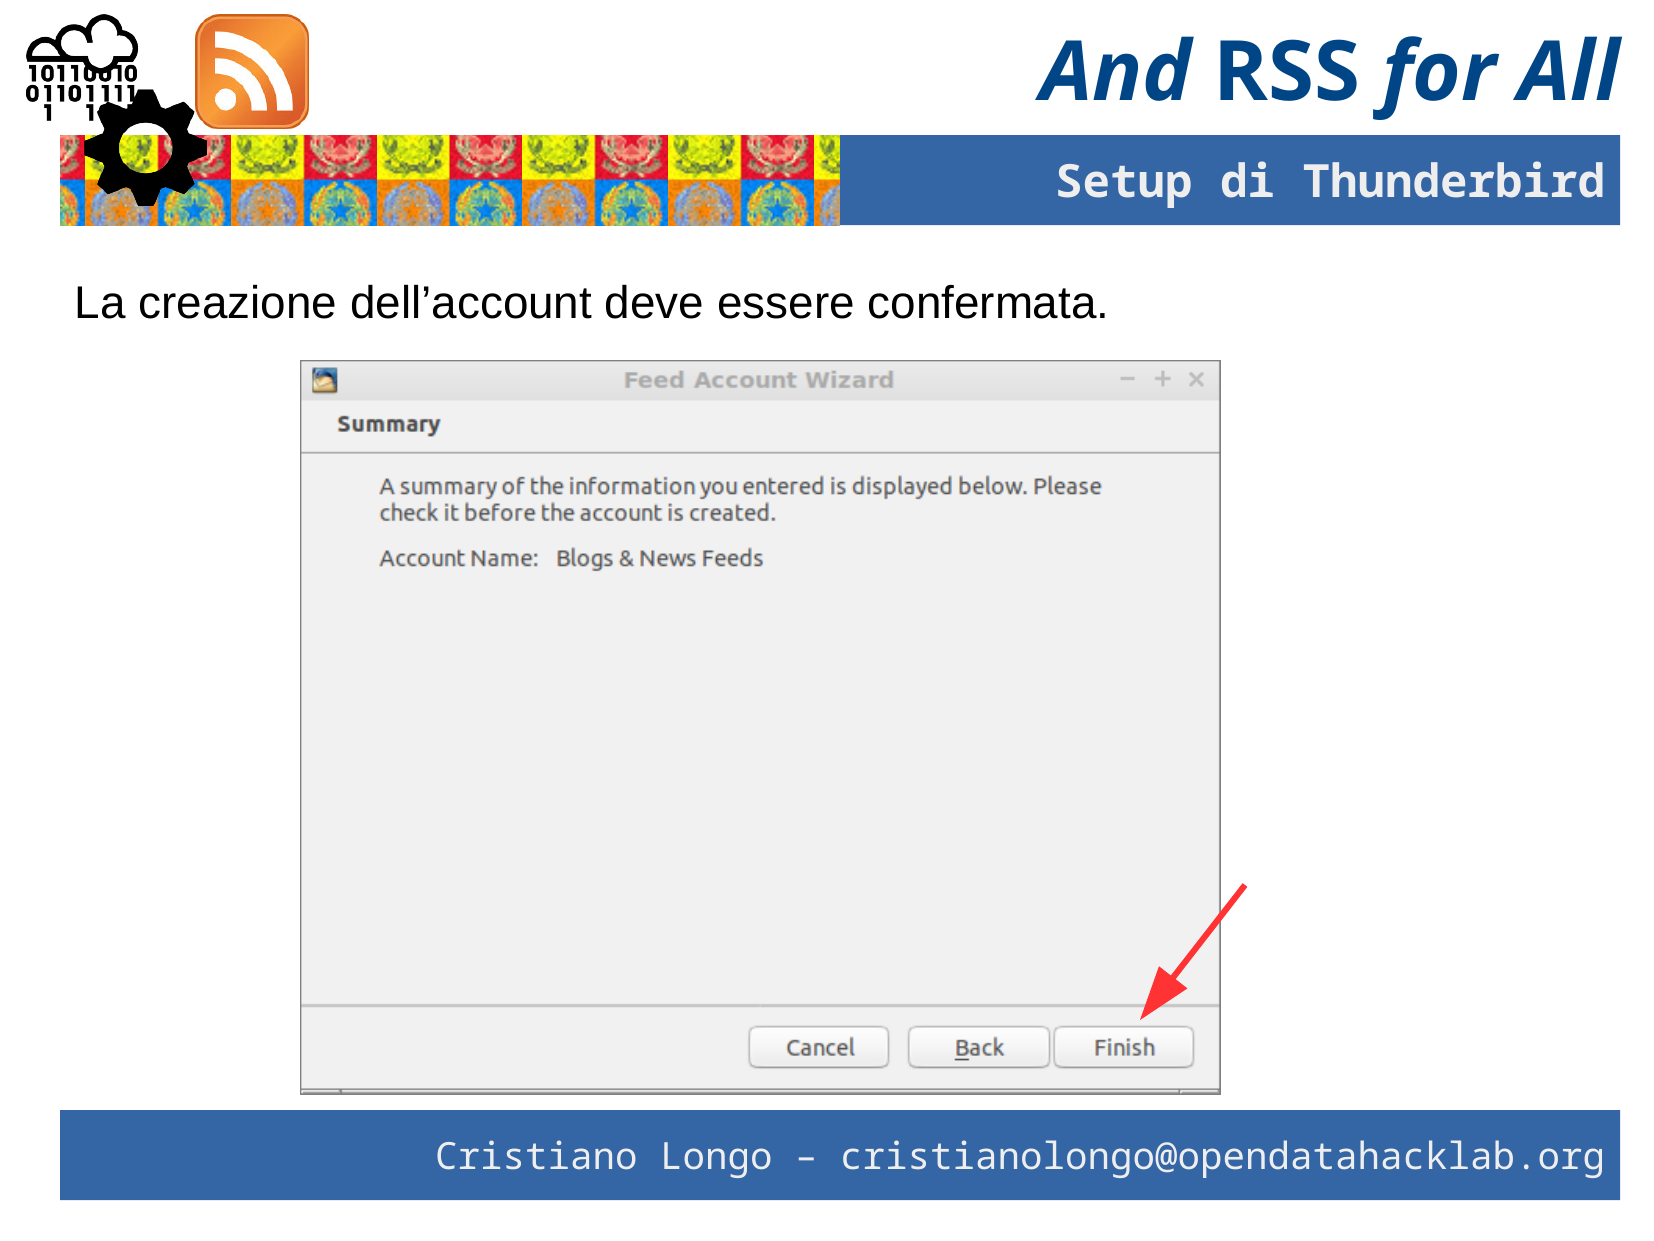

And RSS for All
Setup di Thunderbird
La creazione dell’account deve essere confermata.
Cristiano Longo – cristianolongo@opendatahacklab.org